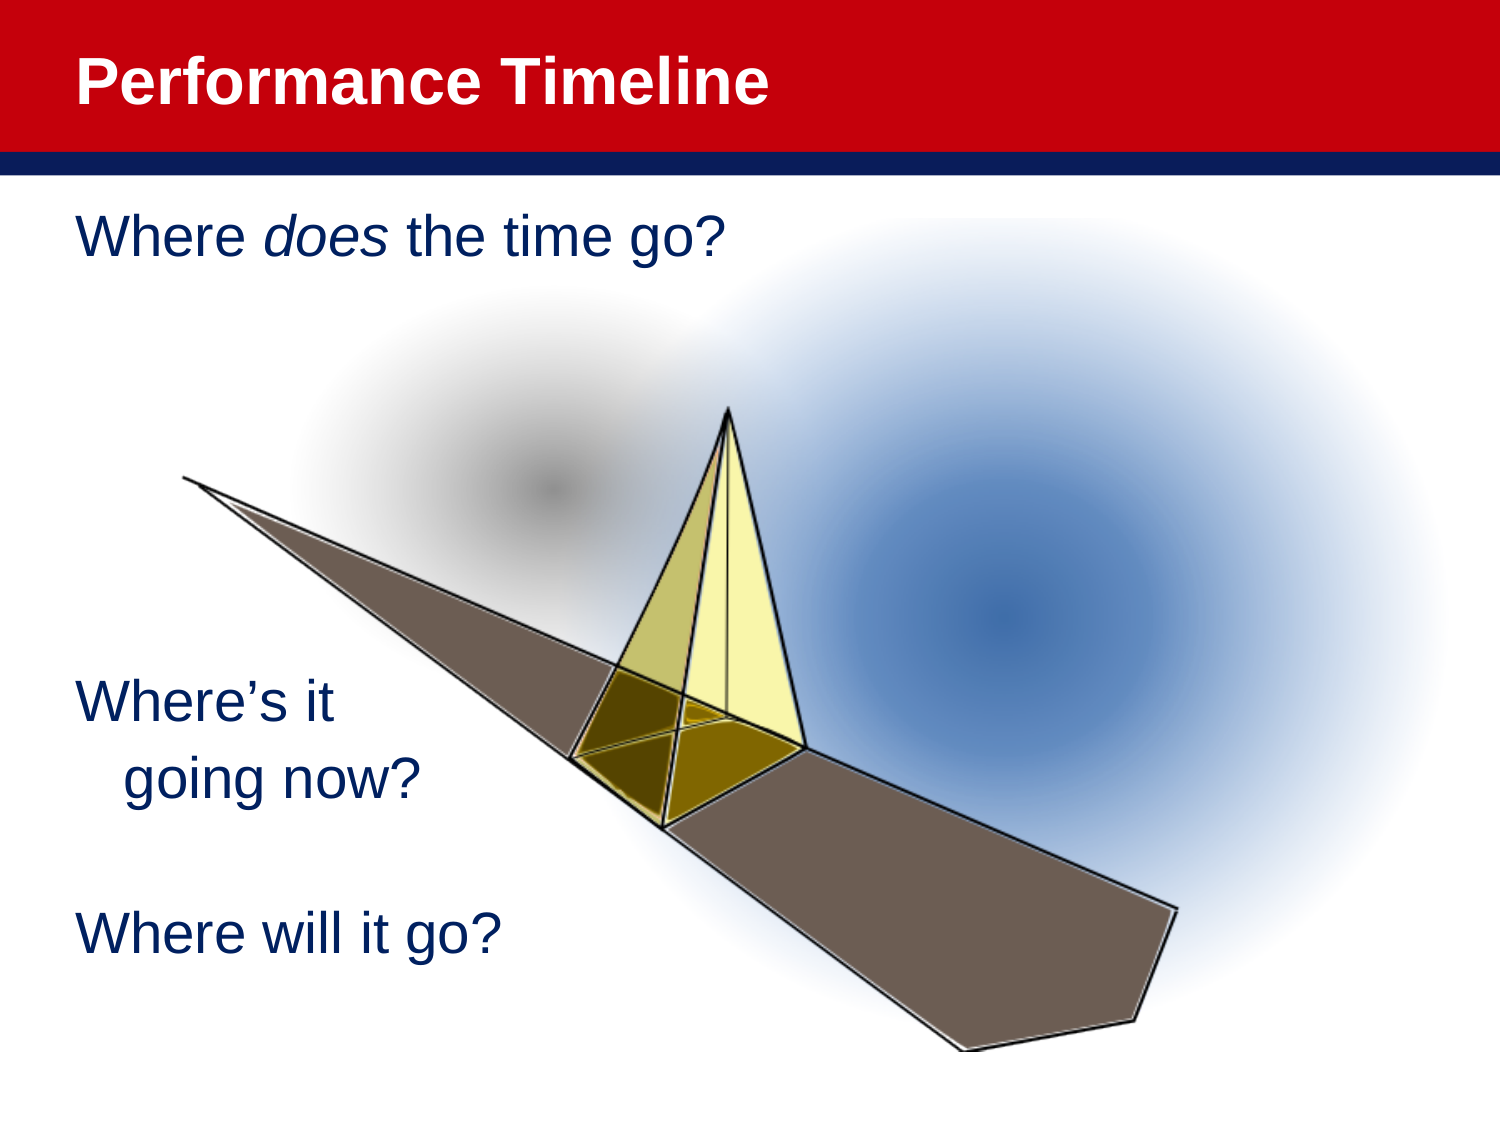

# Performance Timeline
Where does the time go?
Where’s it
 going now?
Where will it go?